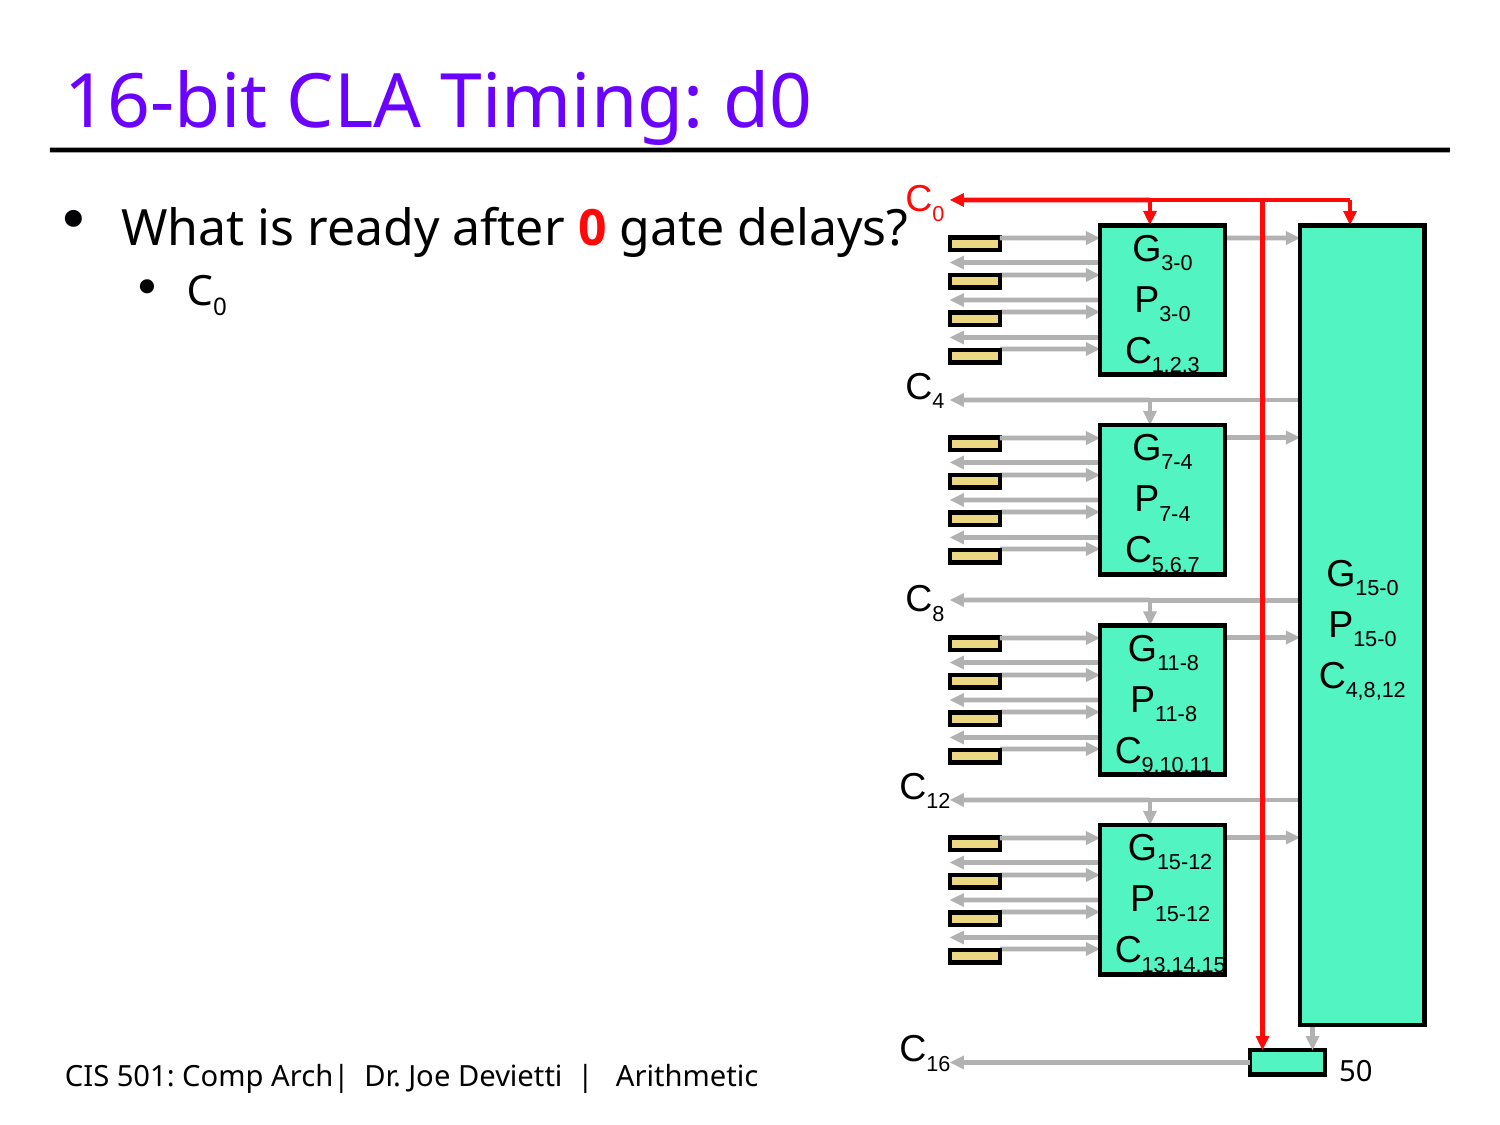

16-bit CLA Timing: d0
C0
What is ready after 0 gate delays?
C0
G3-0
P3-0
C1,2,3
G15-0
P15-0
C4,8,12
C4
G7-4
P7-4
C5,6,7
C8
G11-8
P11-8
C9,10,11
C12
G15-12
P15-12
C13,14,15
C16
CIS 501: Comp Arch| Dr. Joe Devietti | Arithmetic